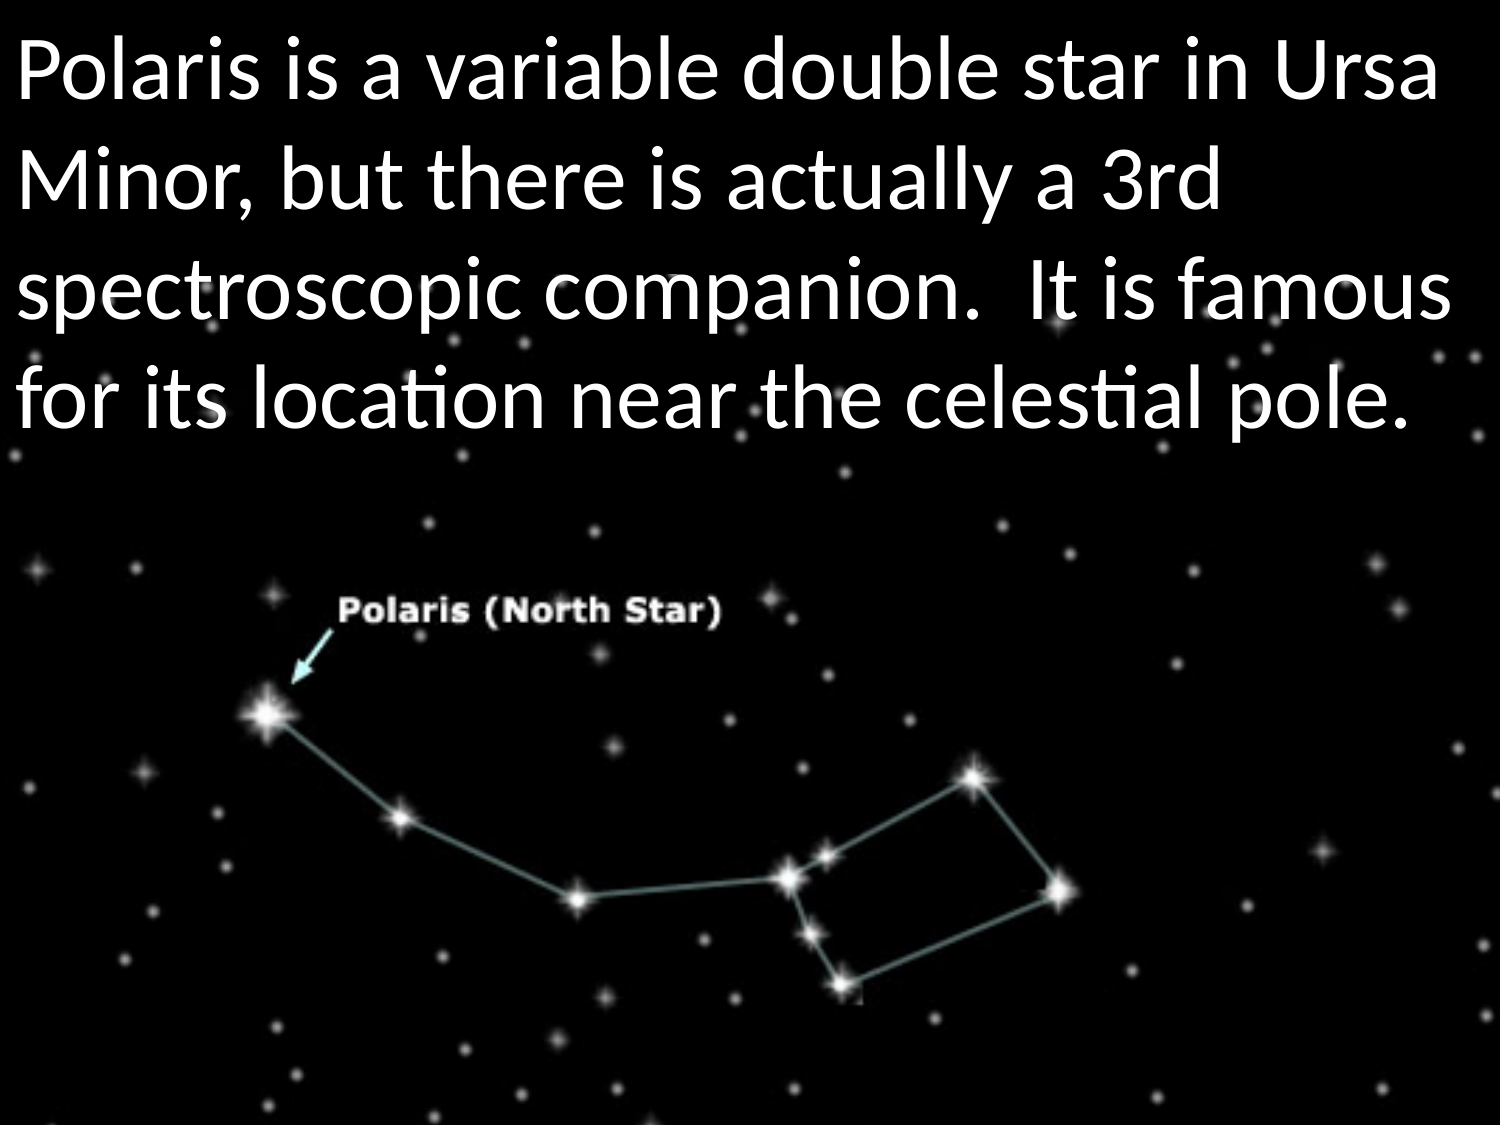

Polaris is a variable double star in Ursa Minor, but there is actually a 3rd spectroscopic companion. It is famous for its location near the celestial pole.